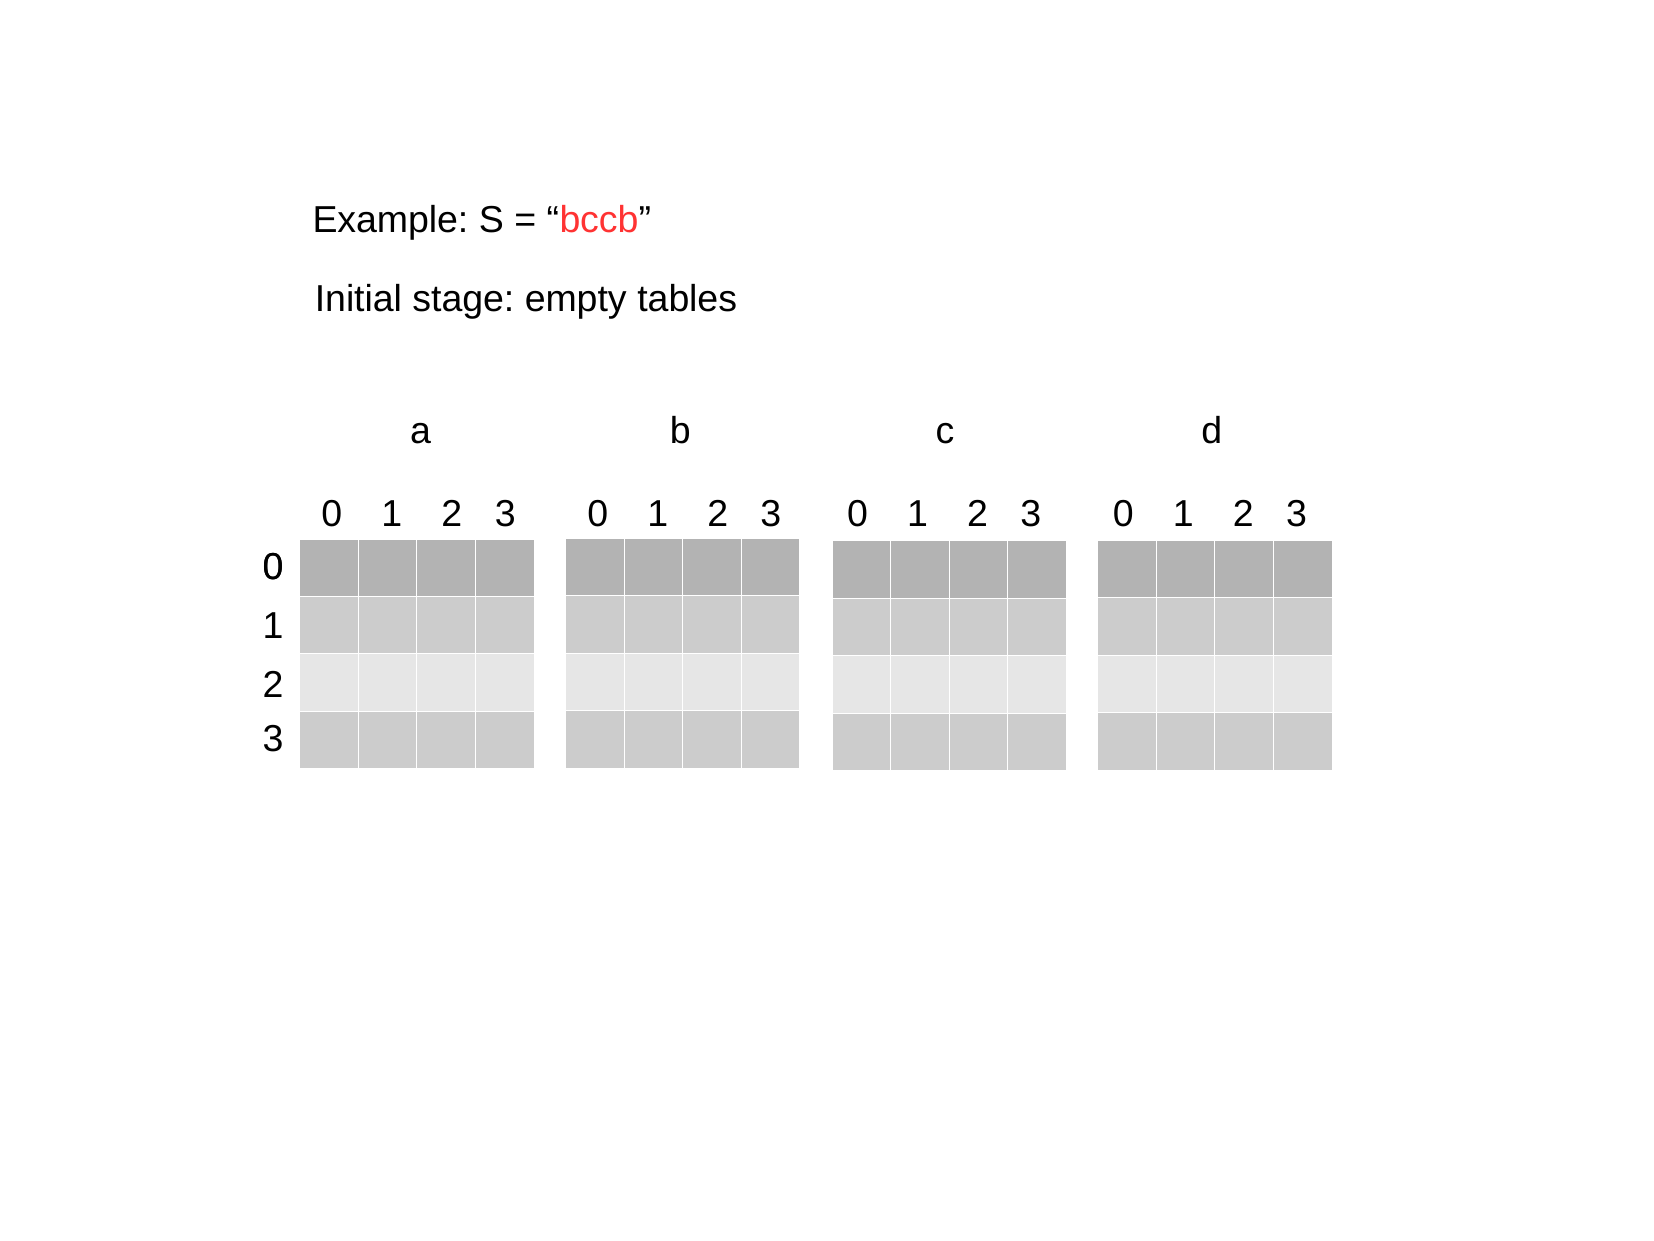

Example: S = “bccb”
Initial stage: empty tables
a
b
c
d
0
1
2
3
0
1
2
3
0
1
2
3
0
1
2
3
| | | | |
| --- | --- | --- | --- |
| | | | |
| | | | |
| | | | |
0
0
| | | | |
| --- | --- | --- | --- |
| | | | |
| | | | |
| | | | |
| | | | |
| --- | --- | --- | --- |
| | | | |
| | | | |
| | | | |
| | | | |
| --- | --- | --- | --- |
| | | | |
| | | | |
| | | | |
1
2
3